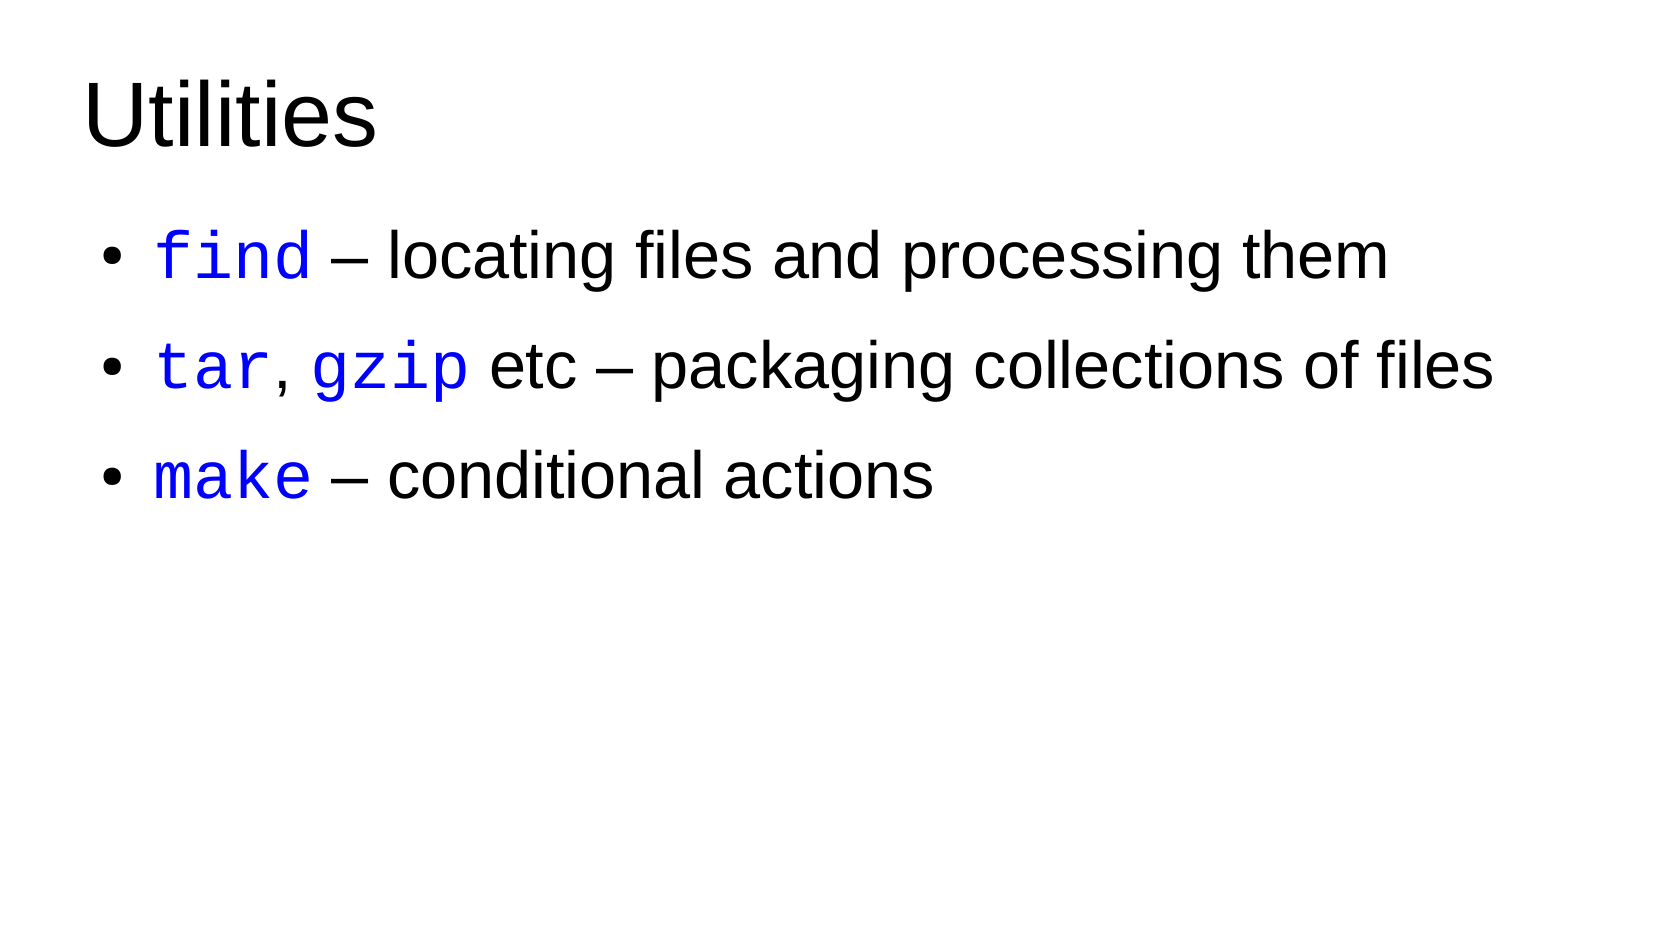

# Utilities
find – locating files and processing them
tar, gzip etc – packaging collections of files
make – conditional actions